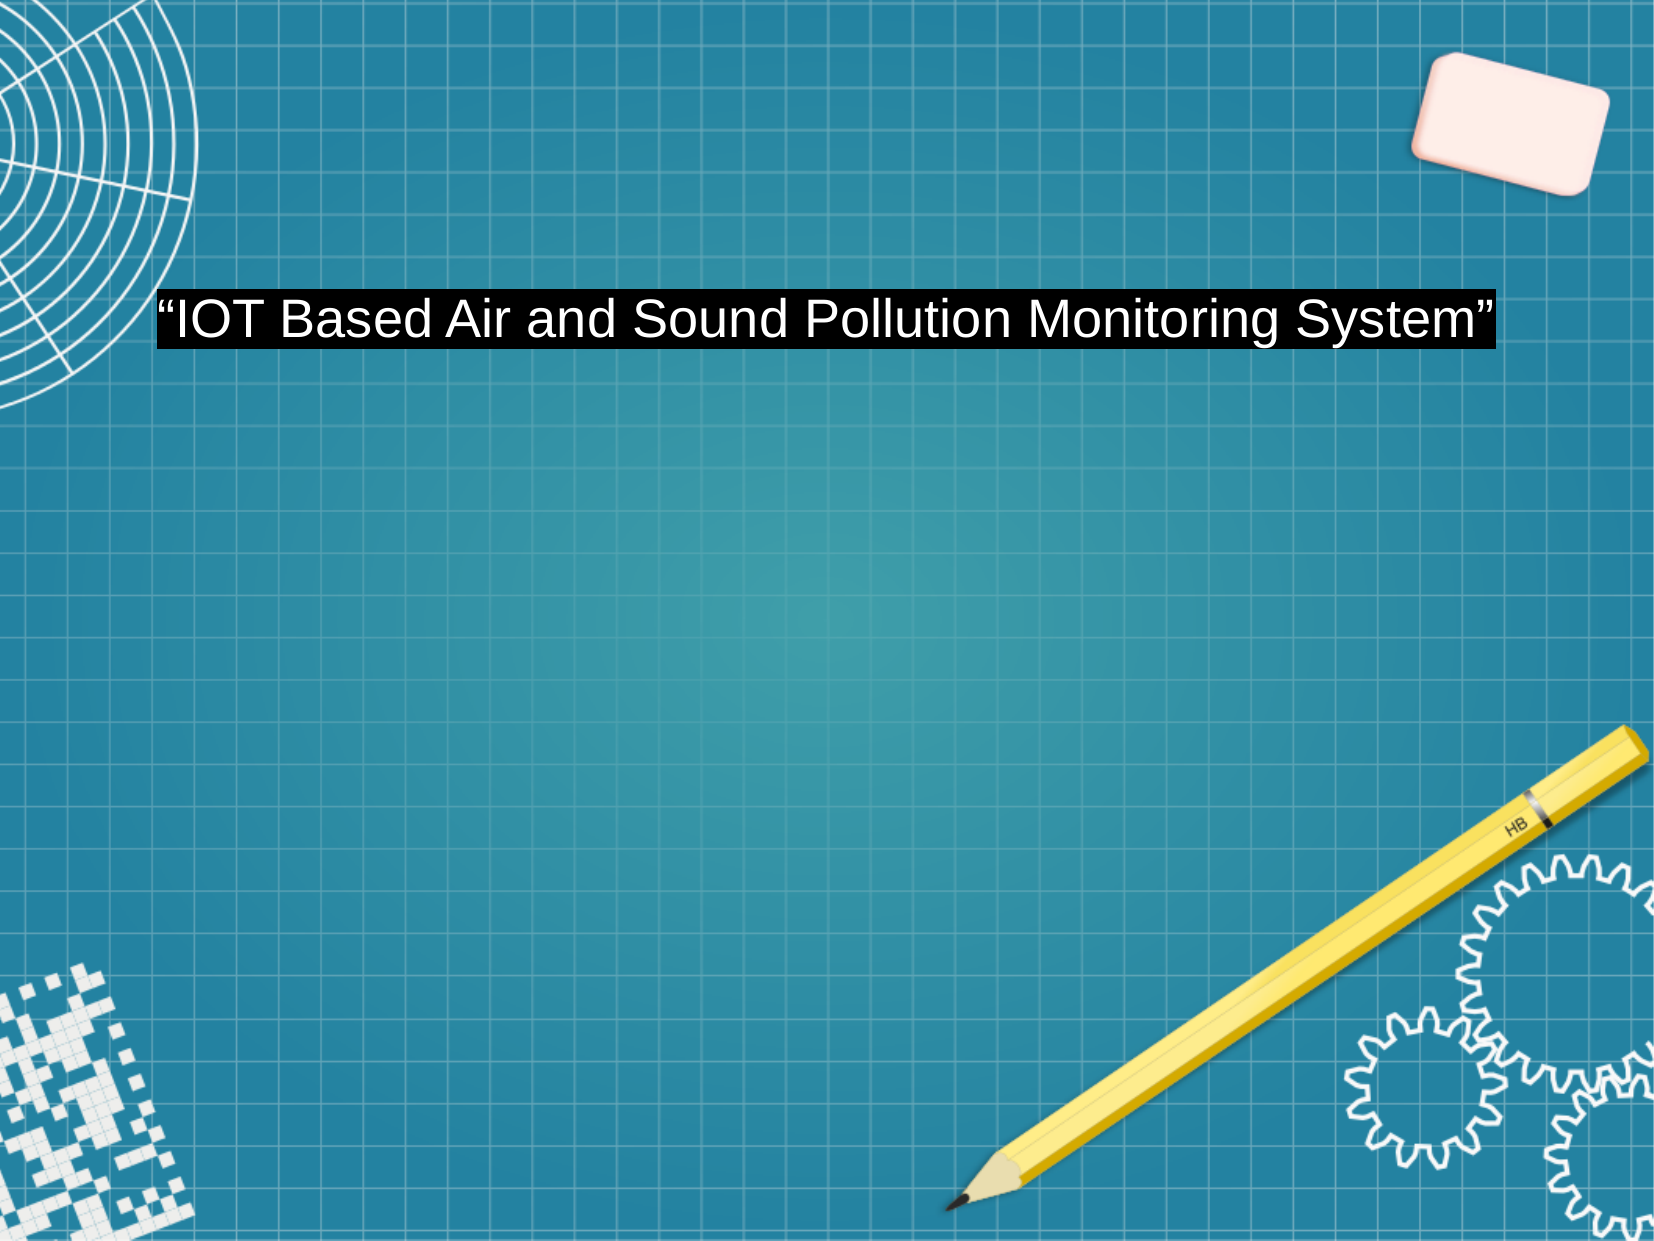

# “IOT Based Air and Sound Pollution Monitoring System”